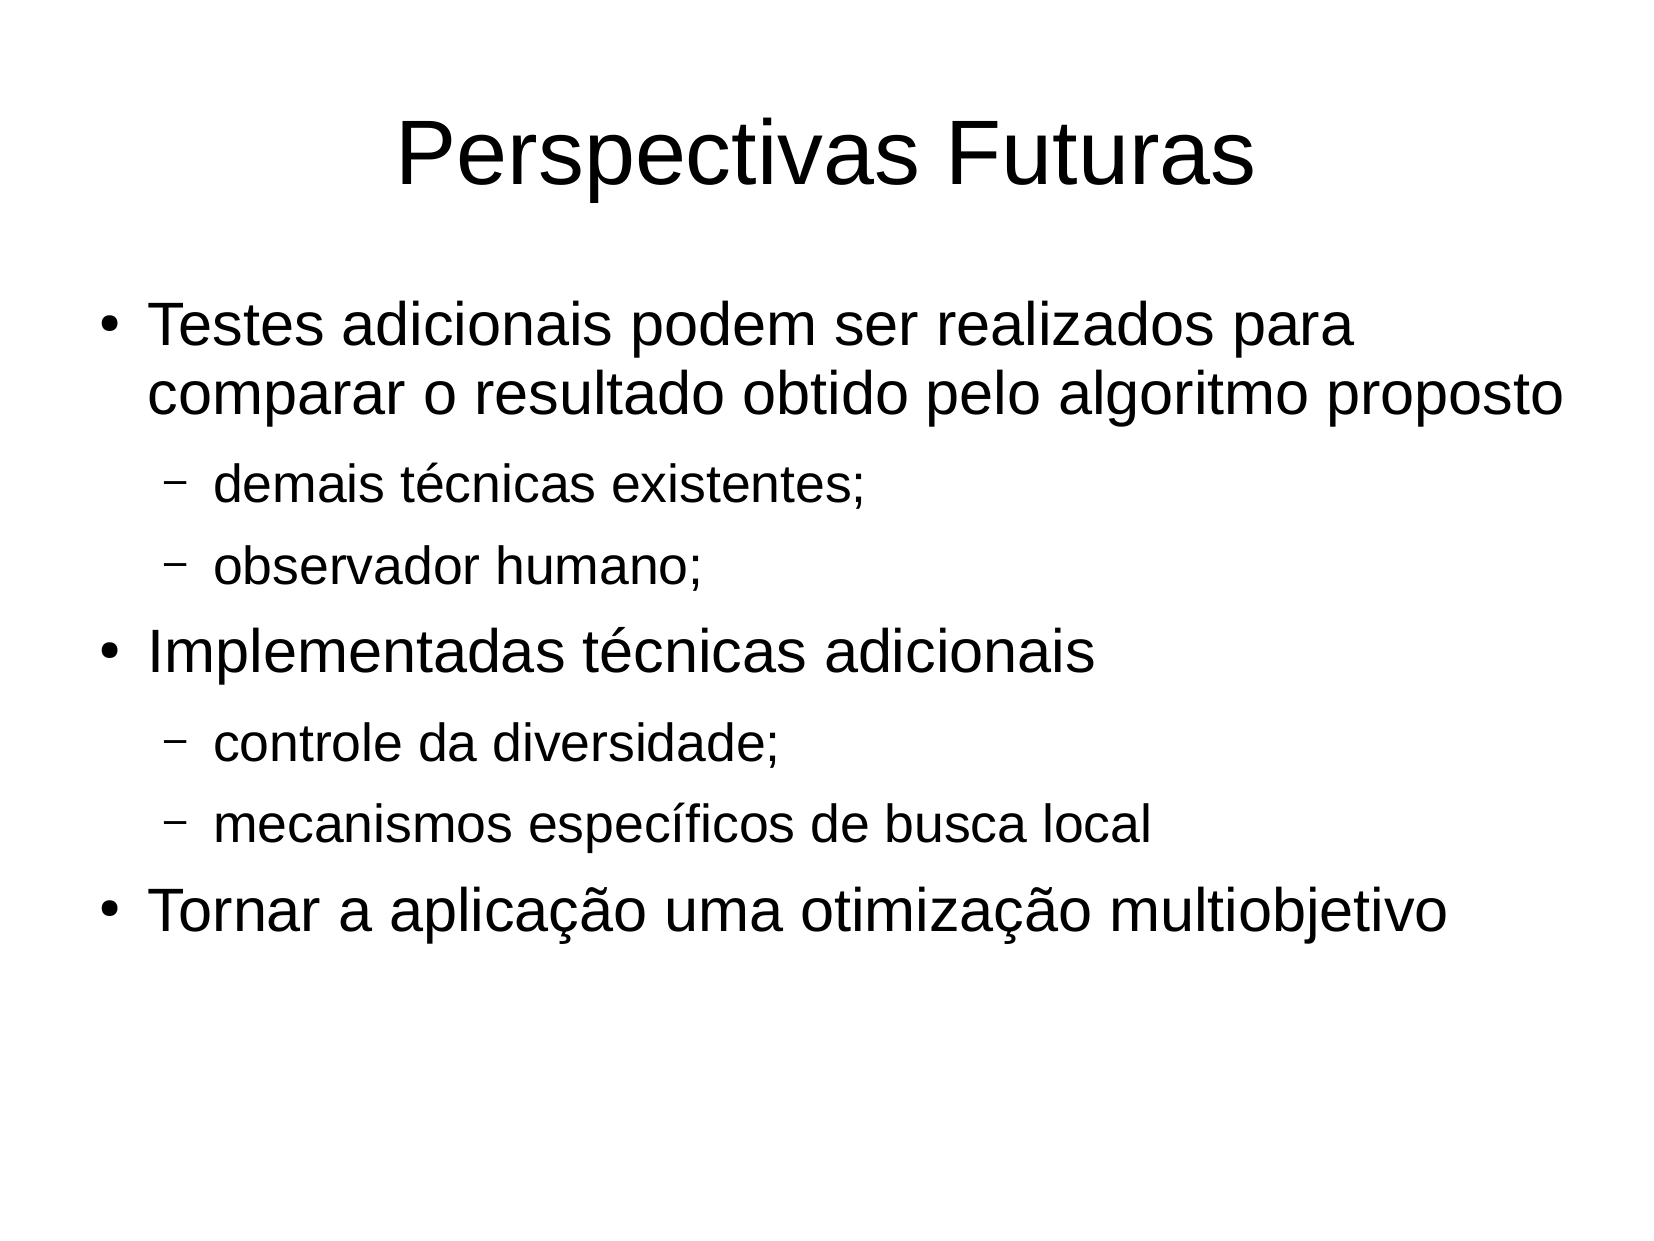

# Perspectivas Futuras
Testes adicionais podem ser realizados para comparar o resultado obtido pelo algoritmo proposto
demais técnicas existentes;
observador humano;
Implementadas técnicas adicionais
controle da diversidade;
mecanismos específicos de busca local
Tornar a aplicação uma otimização multiobjetivo